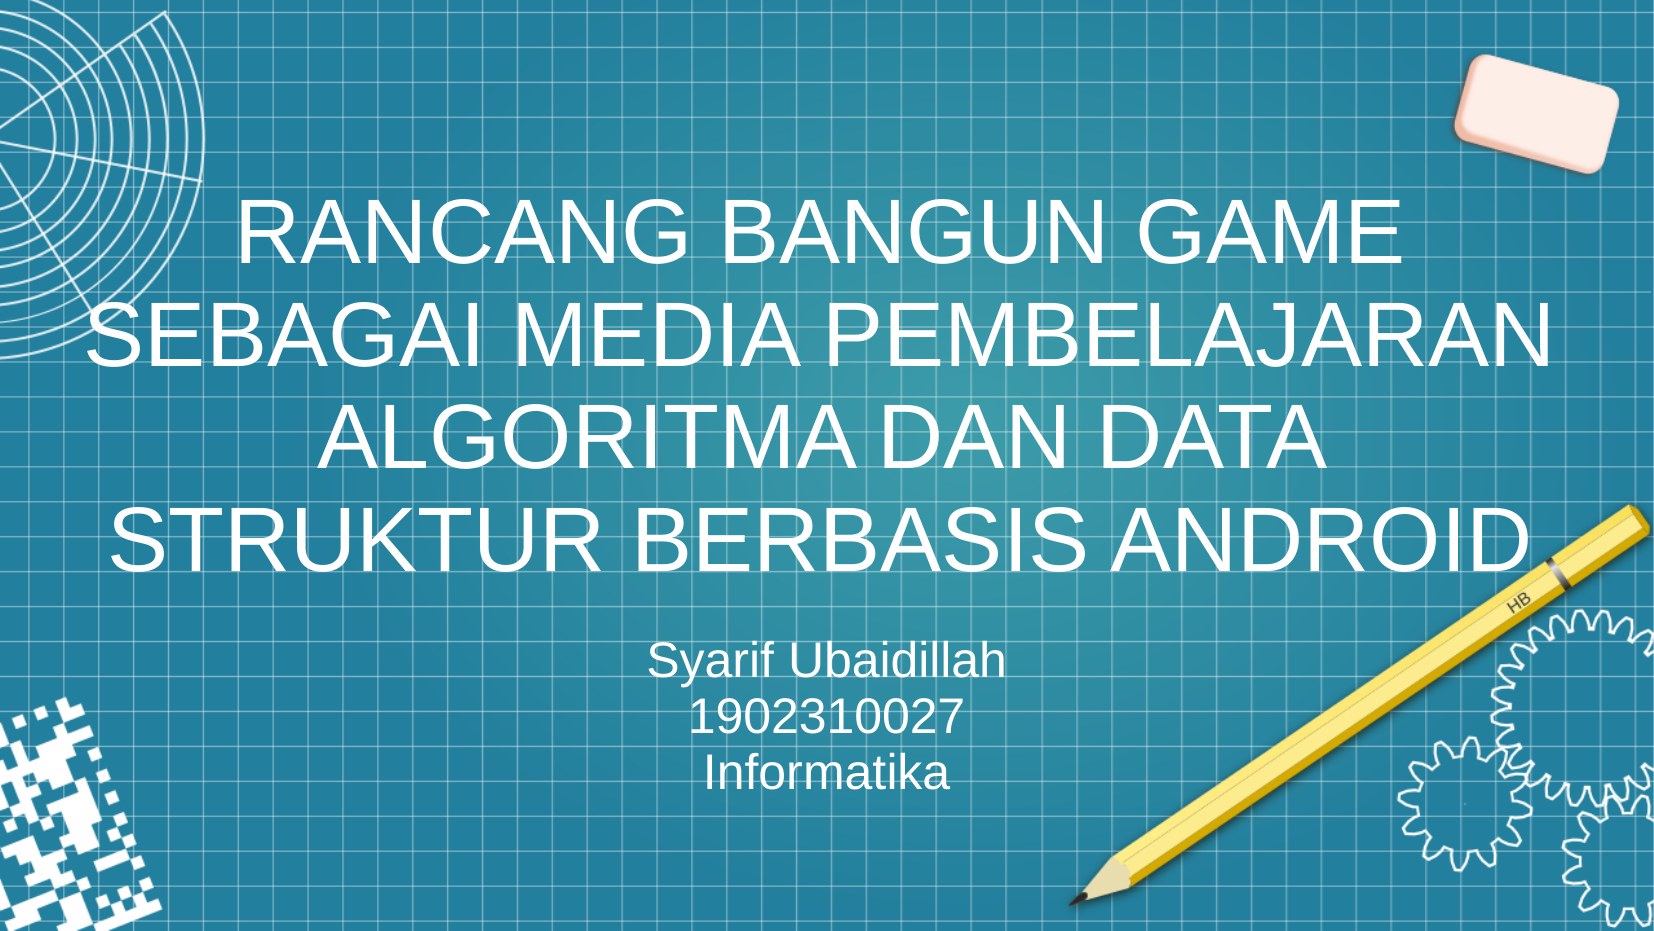

# RANCANG BANGUN GAME SEBAGAI MEDIA PEMBELAJARAN ALGORITMA DAN DATA STRUKTUR BERBASIS ANDROID
Syarif Ubaidillah
1902310027
Informatika